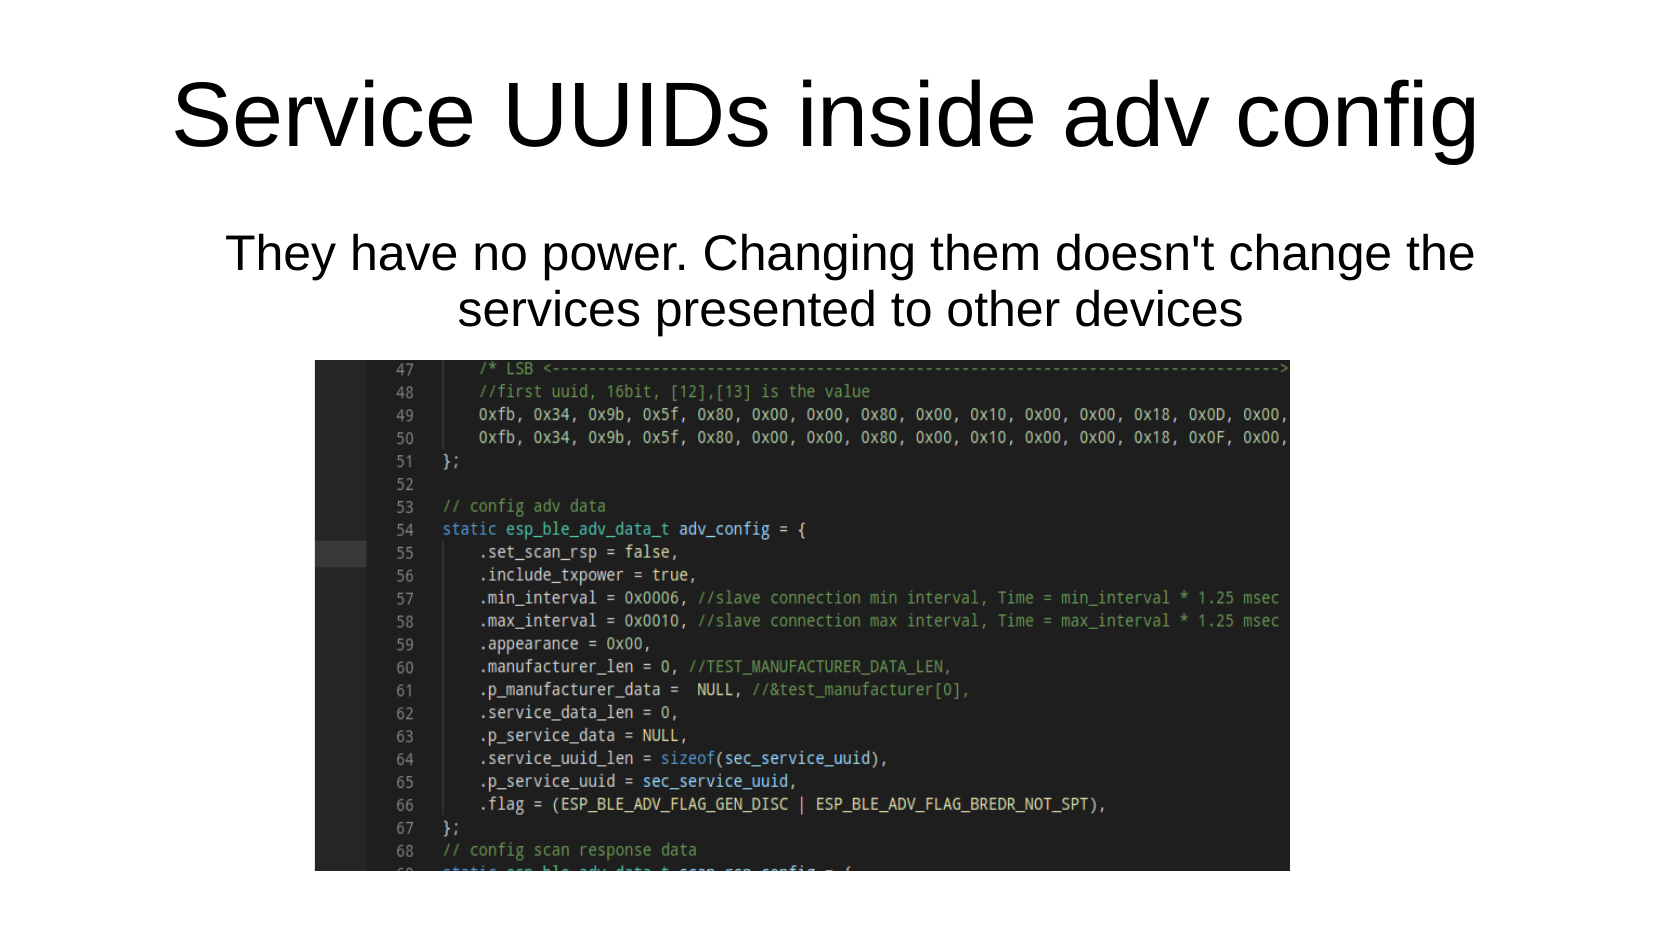

# Service UUIDs inside adv config
They have no power. Changing them doesn't change the services presented to other devices